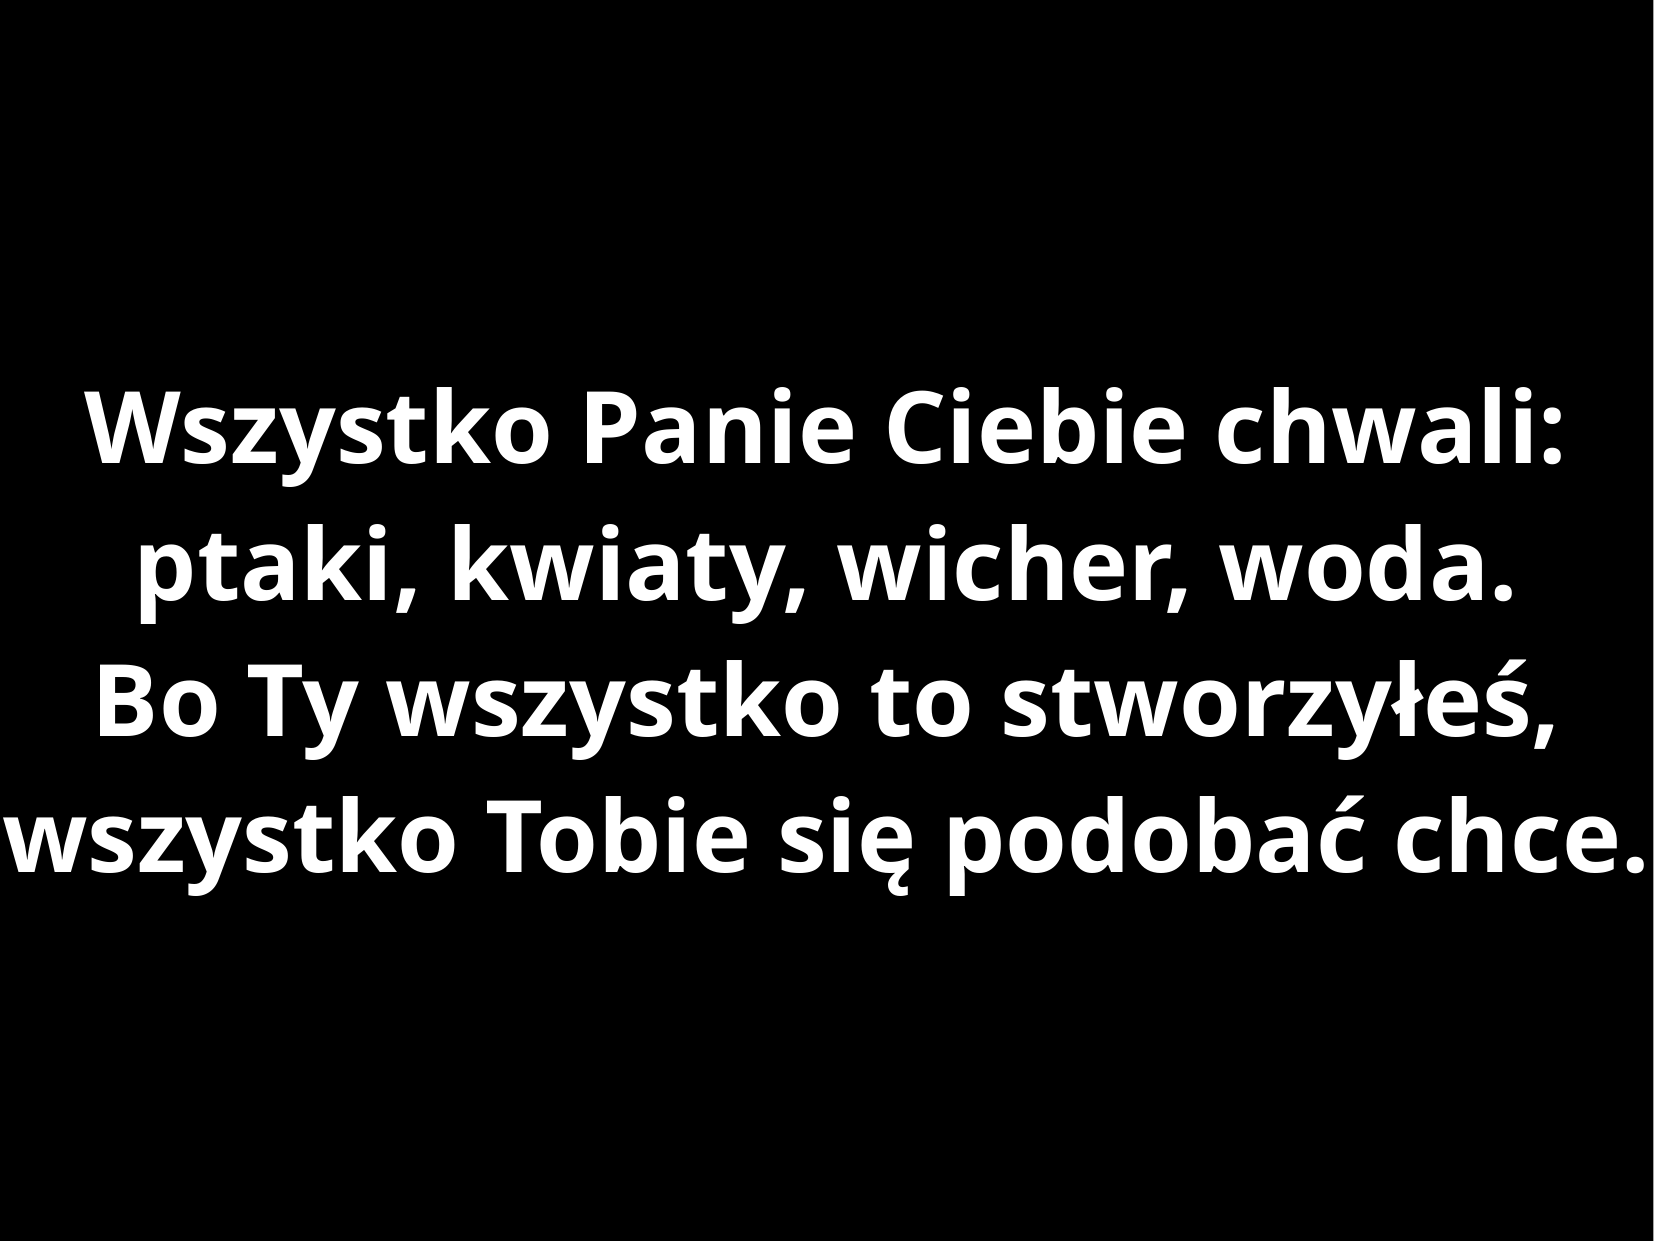

# Wszystko Panie Ciebie chwali: ptaki, kwiaty, wicher, woda. Bo Ty wszystko to stworzyłeś, wszystko Tobie się podobać chce.